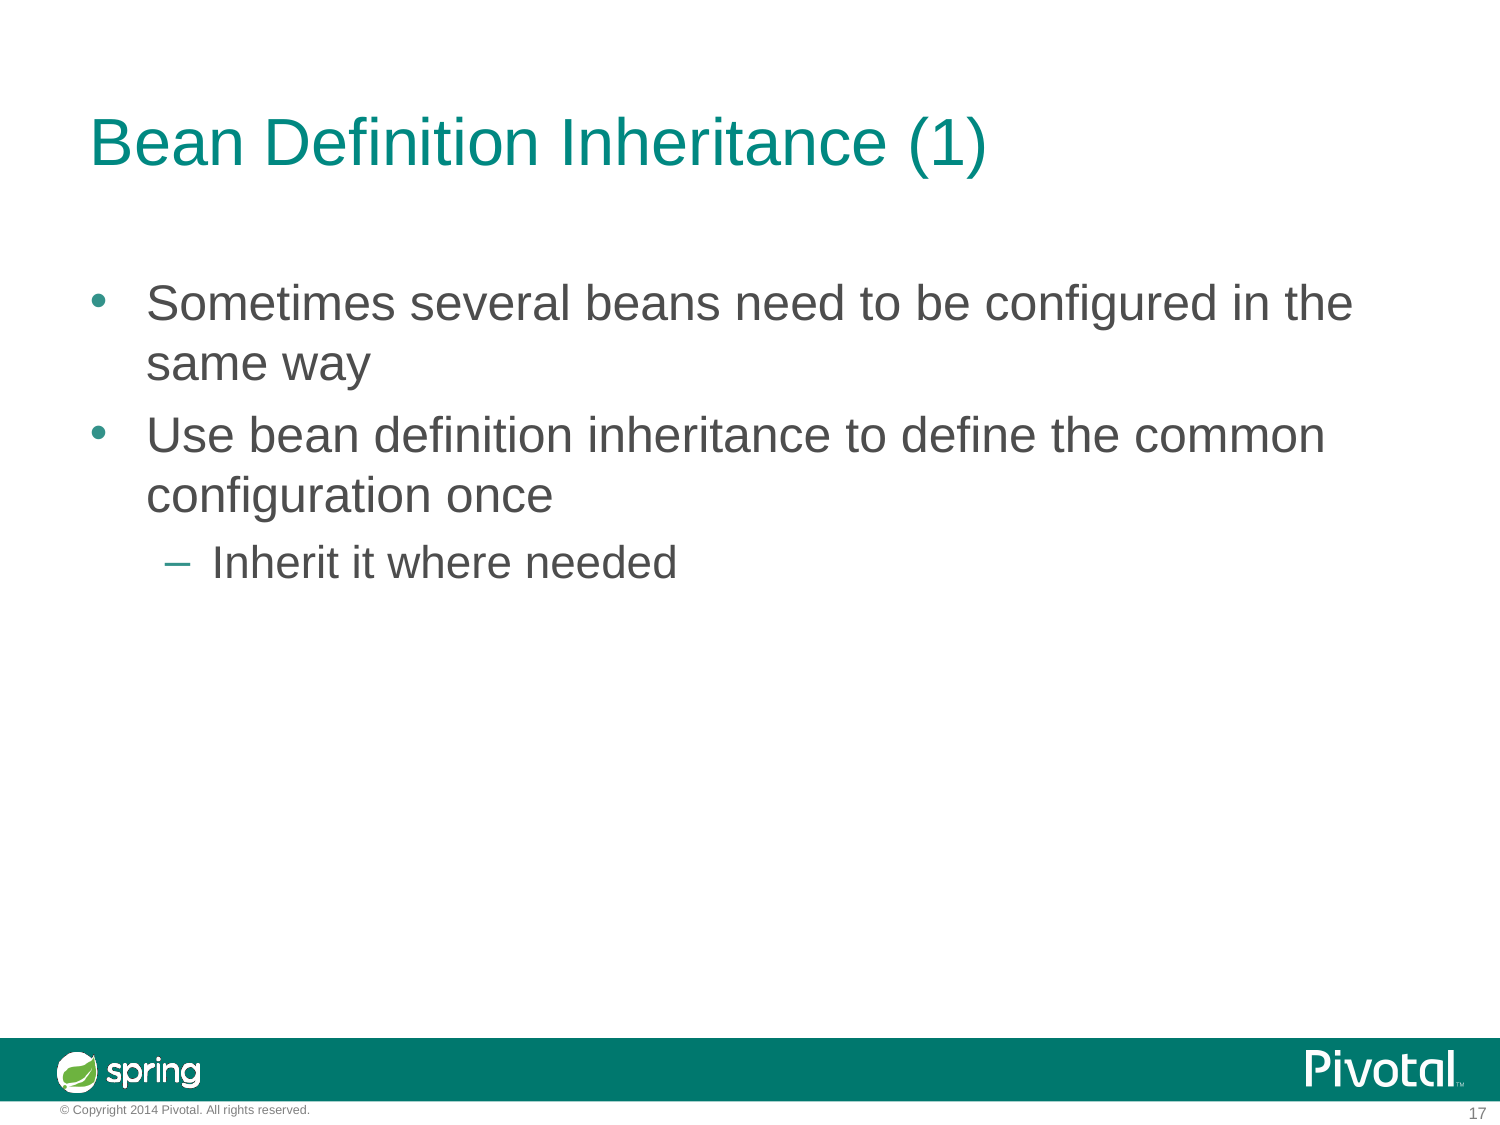

# Bean Definition Inheritance (1)
Sometimes several beans need to be configured in the same way
Use bean definition inheritance to define the common configuration once
Inherit it where needed